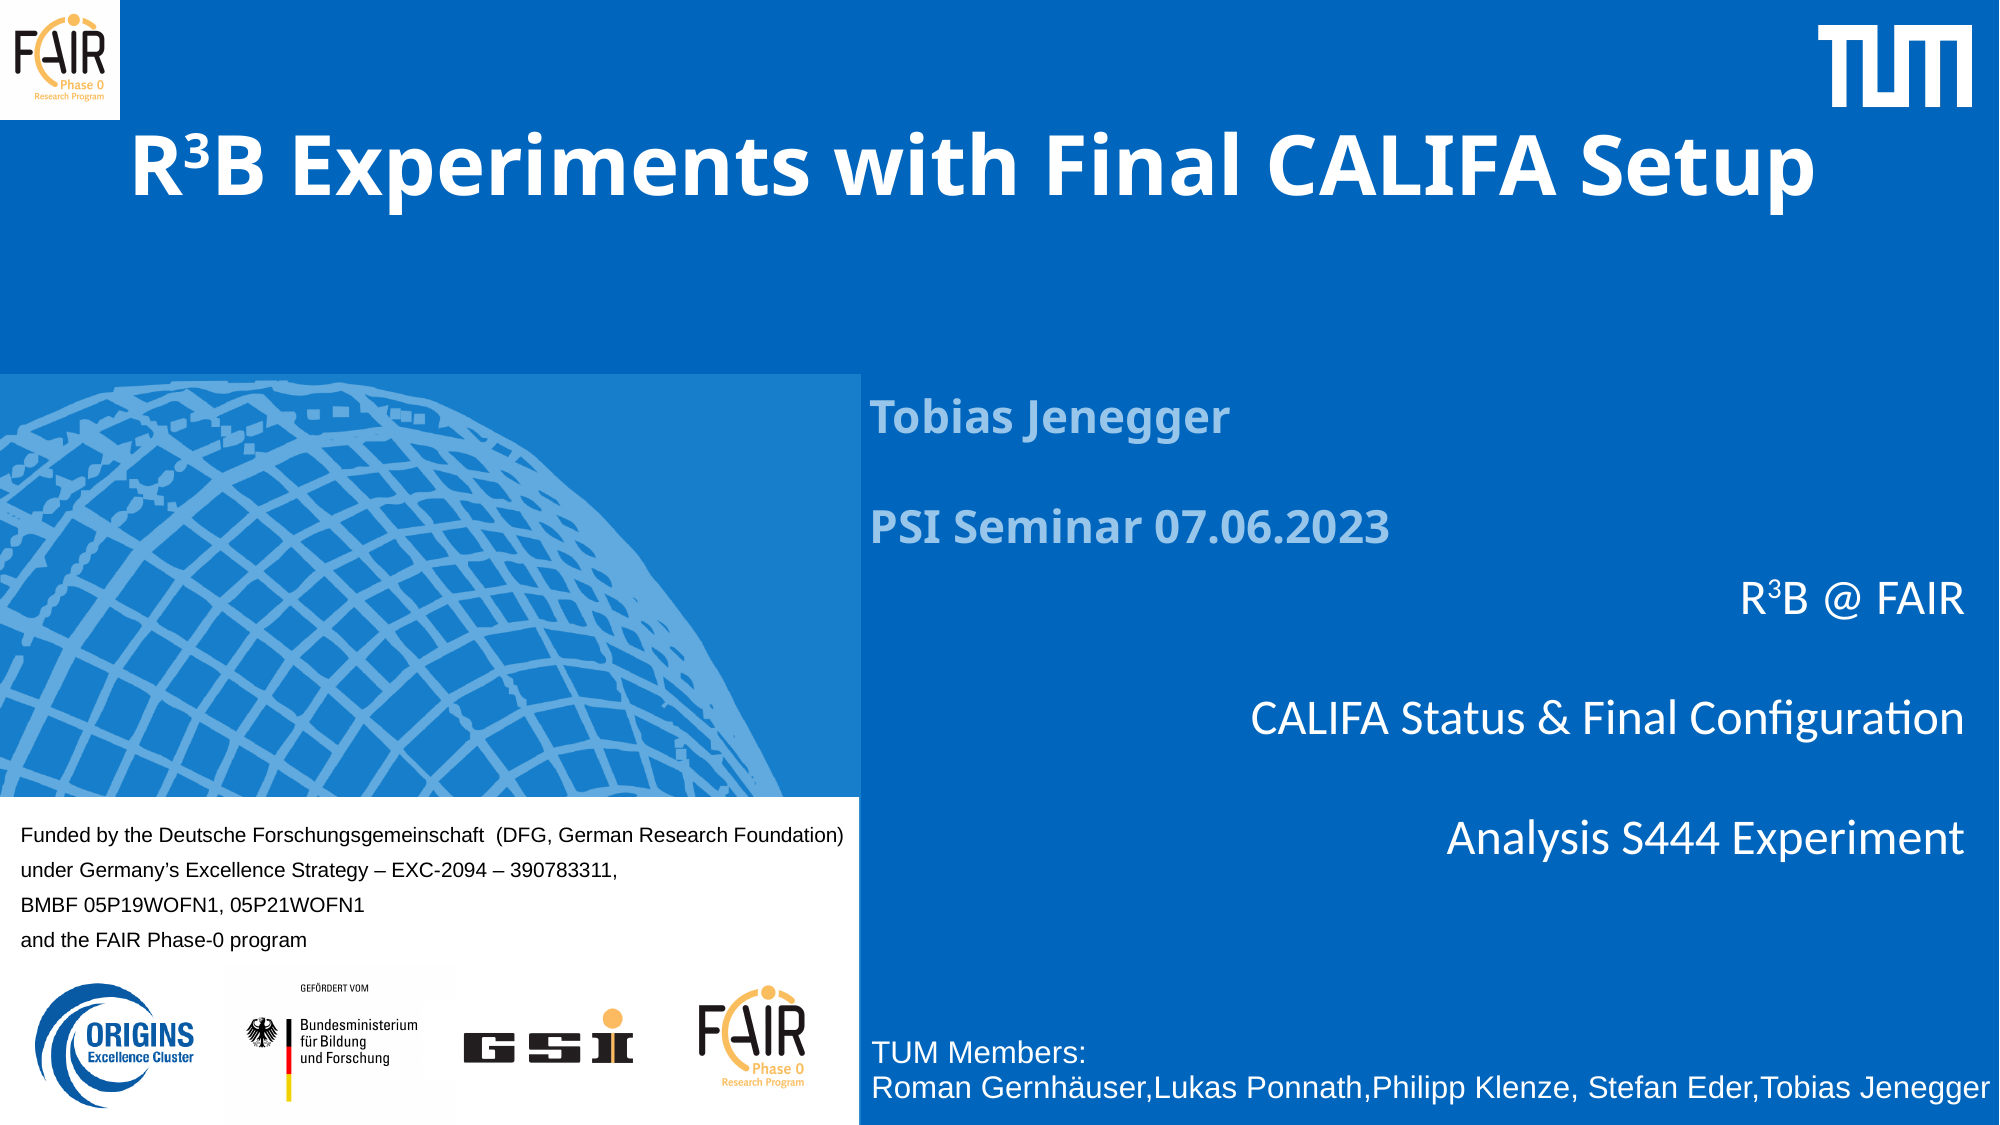

R3B Experiments with Final CALIFA Setup
Tobias Jenegger
PSI Seminar 07.06.2023
R3B @ FAIR
CALIFA Status & Final Configuration
Analysis S444 Experiment
Funded by the Deutsche Forschungsgemeinschaft (DFG, German Research Foundation)
under Germany’s Excellence Strategy – EXC-2094 – 390783311,
BMBF 05P19WOFN1, 05P21WOFN1
and the FAIR Phase-0 program
Physics with R3B
CALIFA – Design
TUM Members:
Roman Gernhäuser,Lukas Ponnath,Philipp Klenze, Stefan Eder,Tobias Jenegger